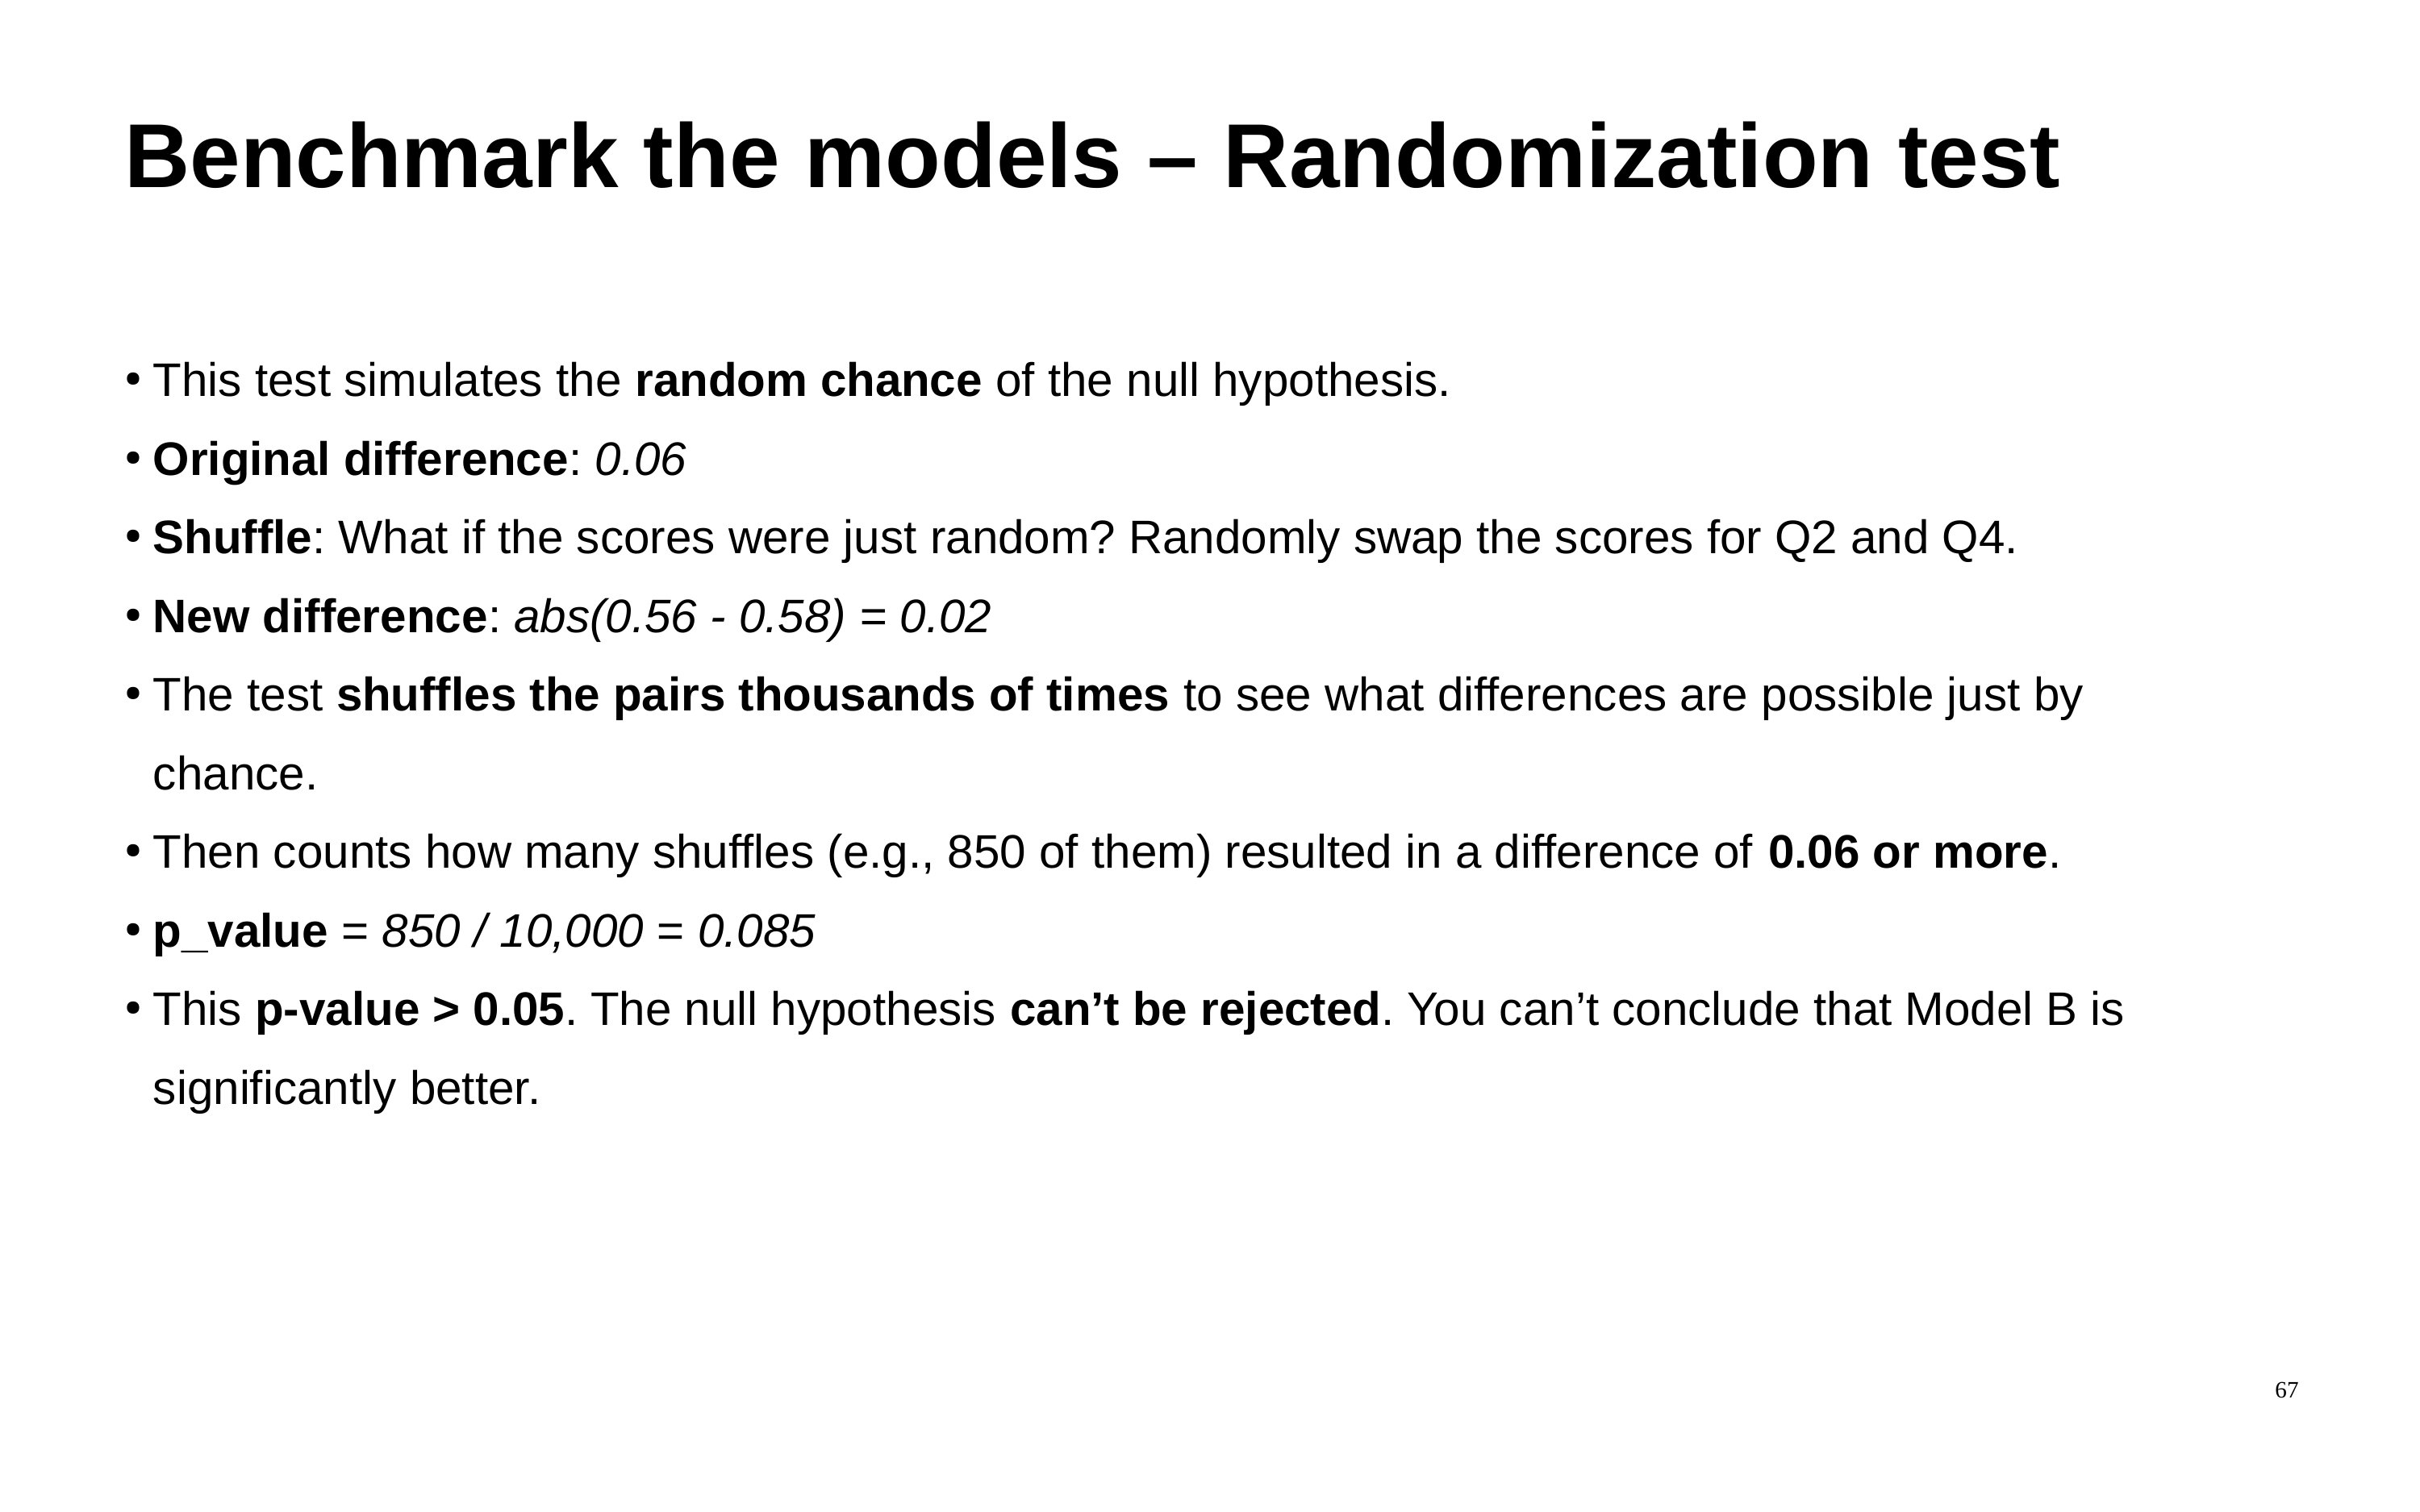

Benchmark the models – Randomization test
This test simulates the random chance of the null hypothesis.
Original difference: 0.06
Shuffle: What if the scores were just random? Randomly swap the scores for Q2 and Q4.
New difference: abs(0.56 - 0.58) = 0.02
The test shuffles the pairs thousands of times to see what differences are possible just by chance.
Then counts how many shuffles (e.g., 850 of them) resulted in a difference of 0.06 or more.
p_value = 850 / 10,000 = 0.085
This p-value > 0.05. The null hypothesis can’t be rejected. You can’t conclude that Model B is significantly better.
67